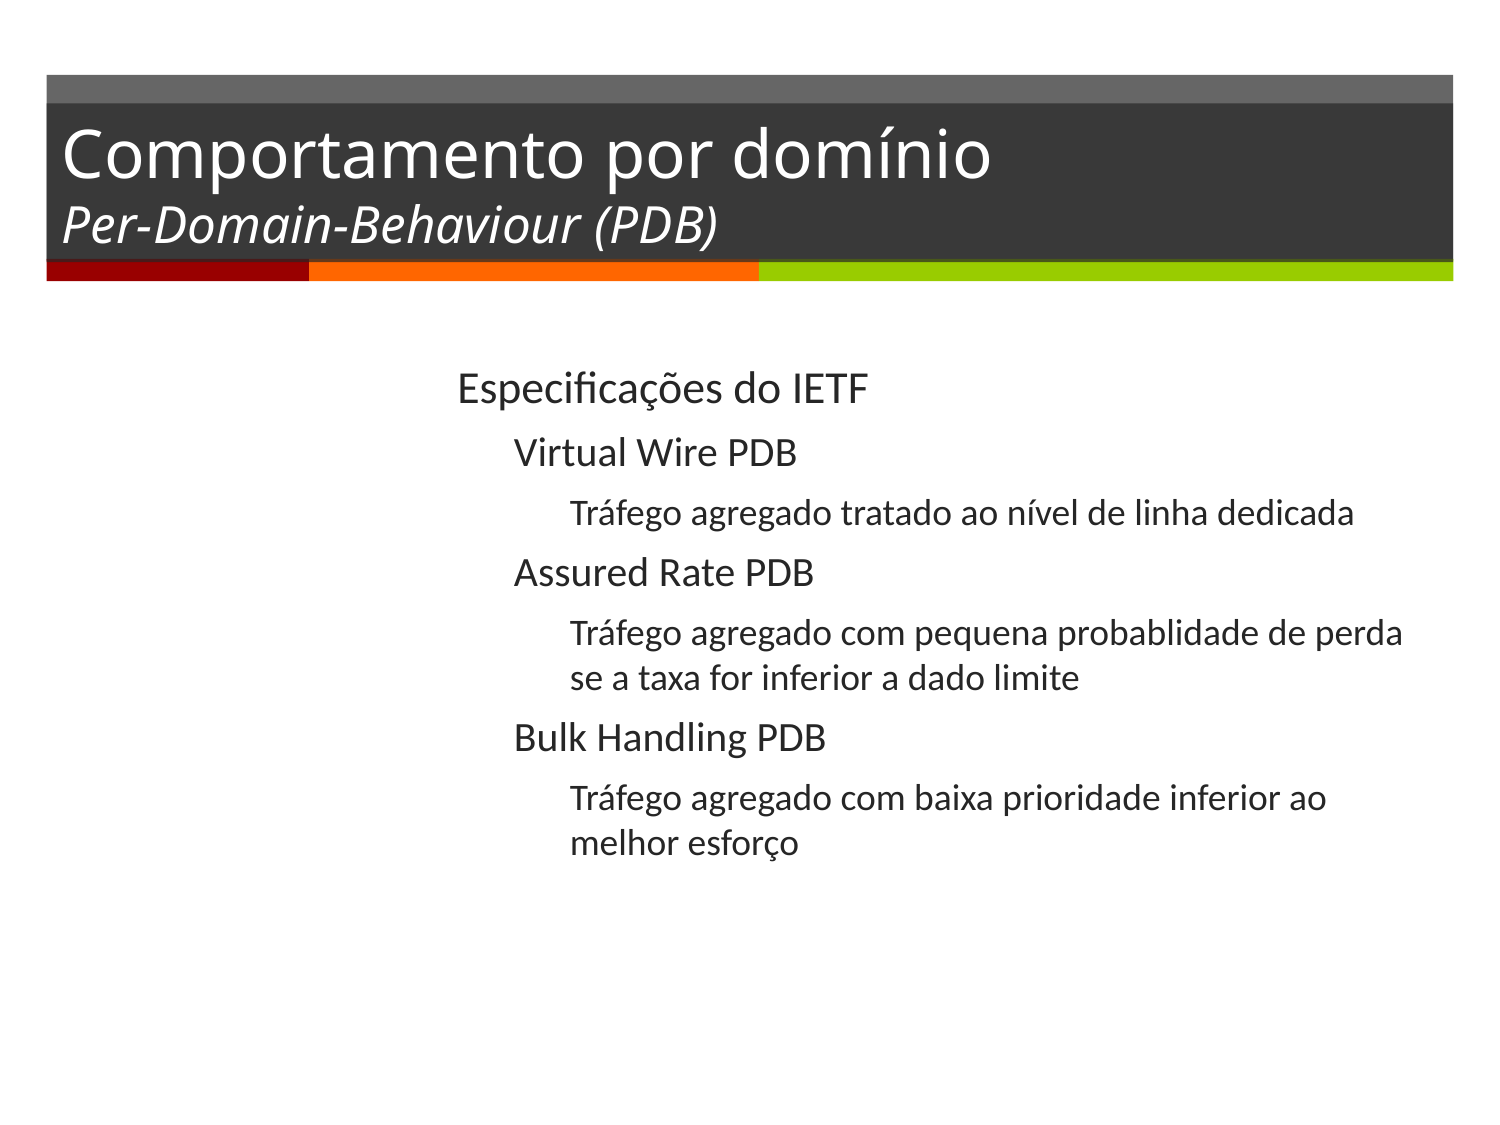

# Comportamento por domínio Per-Domain-Behaviour (PDB)
Especificações do IETF
Virtual Wire PDB
Tráfego agregado tratado ao nível de linha dedicada
Assured Rate PDB
Tráfego agregado com pequena probablidade de perda se a taxa for inferior a dado limite
Bulk Handling PDB
Tráfego agregado com baixa prioridade inferior ao melhor esforço